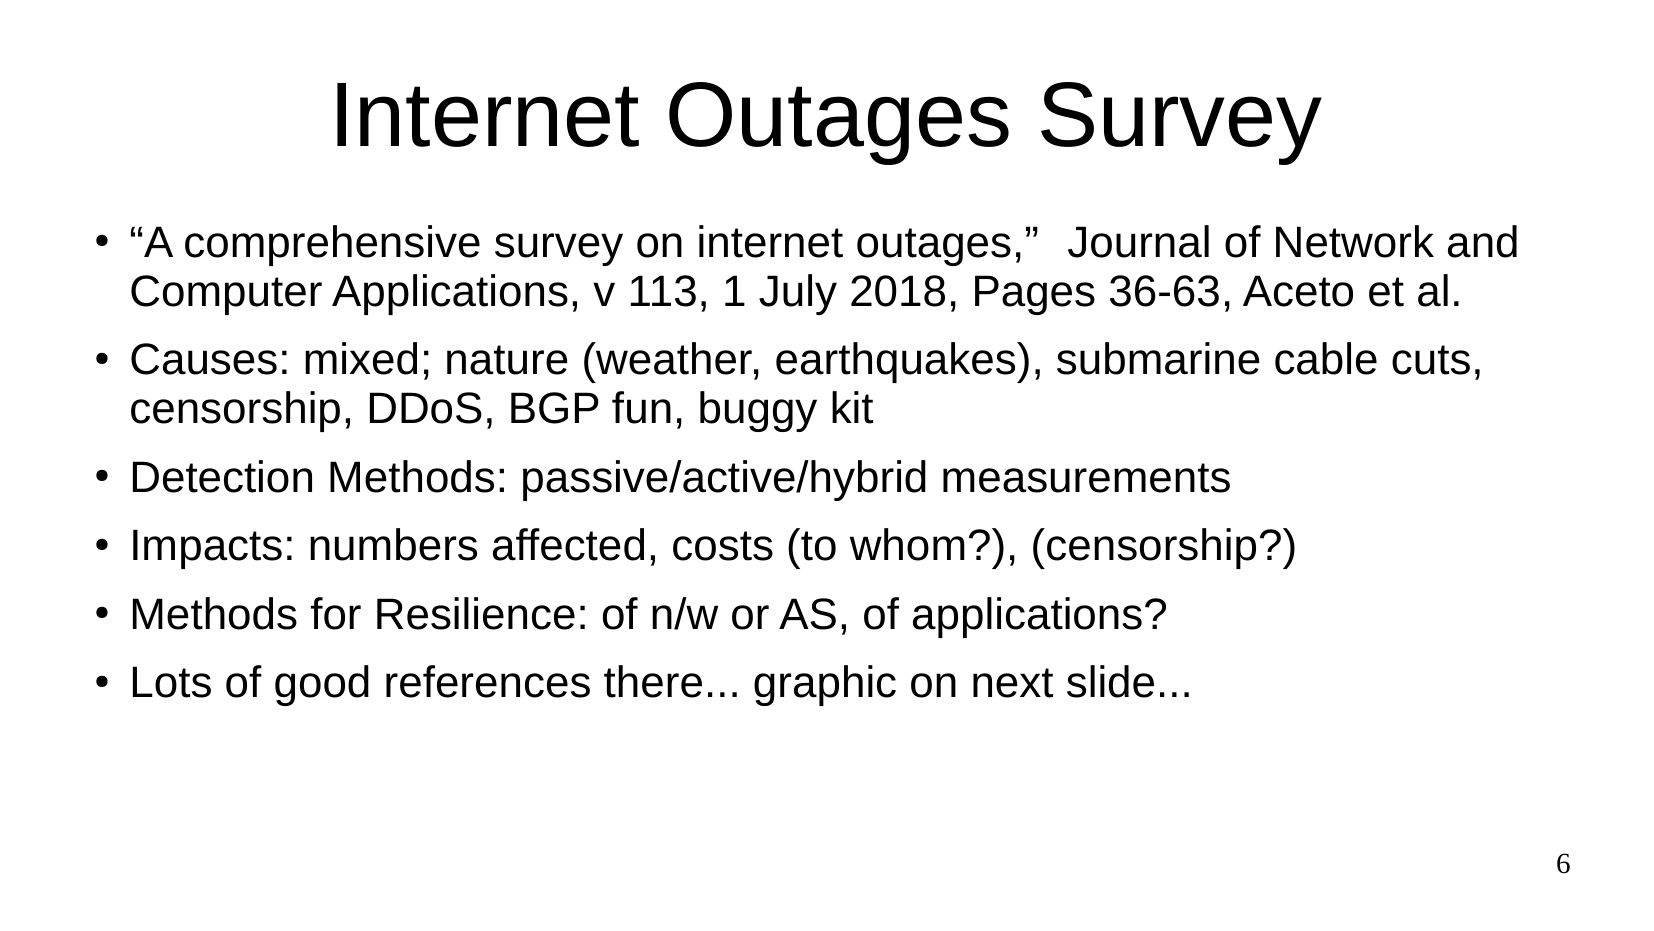

# Internet Outages Survey
“A comprehensive survey on internet outages,” 	 Journal of Network and Computer Applications, v 113, 1 July 2018, Pages 36-63, Aceto et al.
Causes: mixed; nature (weather, earthquakes), submarine cable cuts, censorship, DDoS, BGP fun, buggy kit
Detection Methods: passive/active/hybrid measurements
Impacts: numbers affected, costs (to whom?), (censorship?)
Methods for Resilience: of n/w or AS, of applications?
Lots of good references there... graphic on next slide...
6